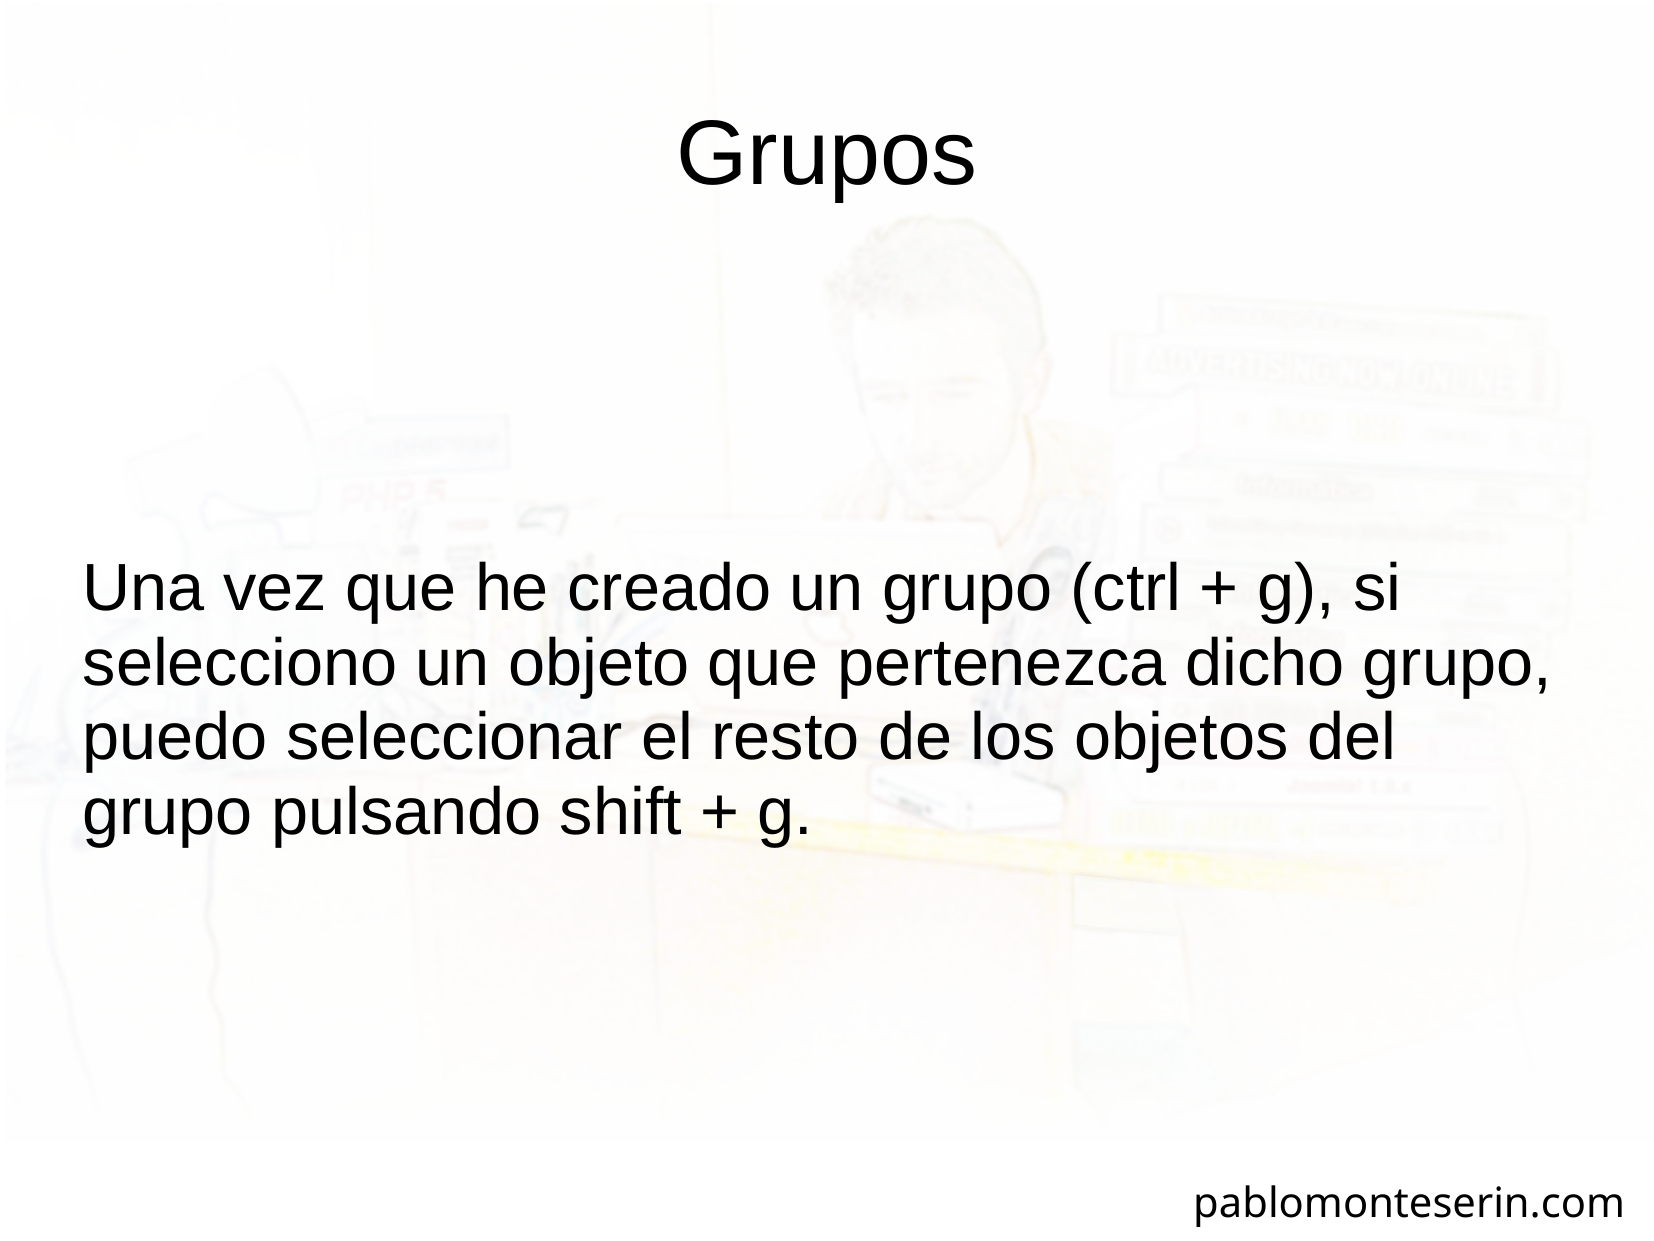

# Grupos
Una vez que he creado un grupo (ctrl + g), si selecciono un objeto que pertenezca dicho grupo, puedo seleccionar el resto de los objetos del grupo pulsando shift + g.